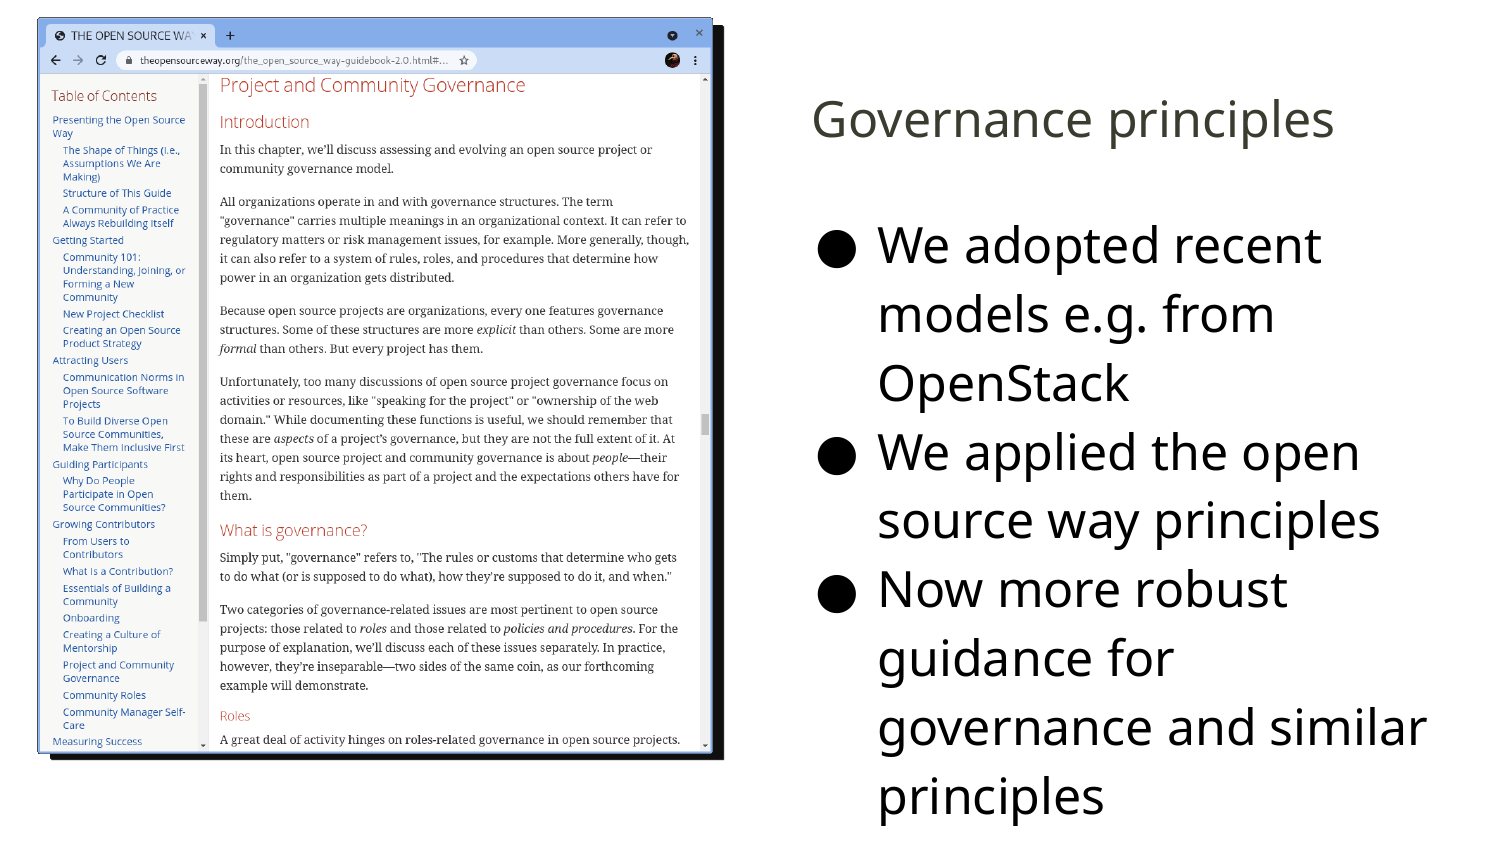

Governance principles
We adopted recent models e.g. from OpenStack
We applied the open source way principles
Now more robust guidance for governance and similar principles